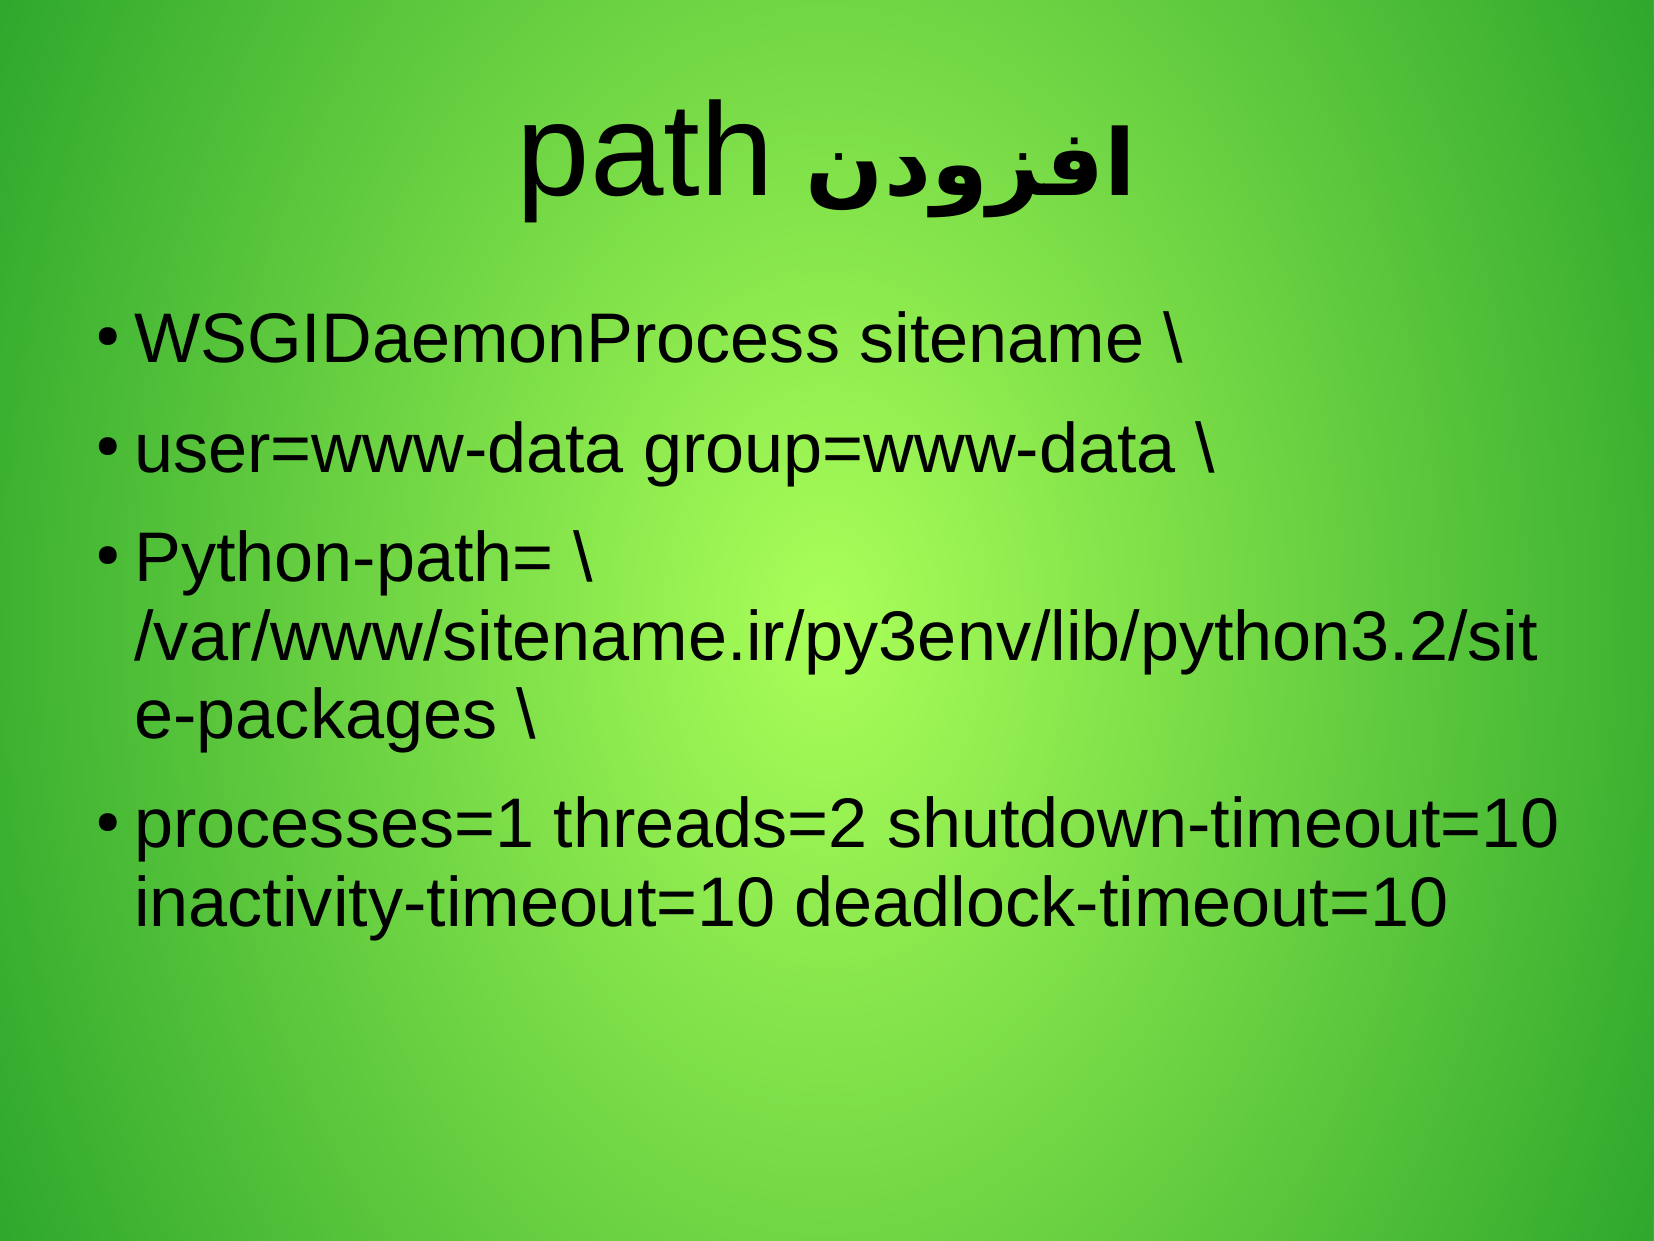

# افزودن path
WSGIDaemonProcess sitename \
user=www-data group=www-data \
Python-path= \ /var/www/sitename.ir/py3env/lib/python3.2/site-packages \
processes=1 threads=2 shutdown-timeout=10 inactivity-timeout=10 deadlock-timeout=10